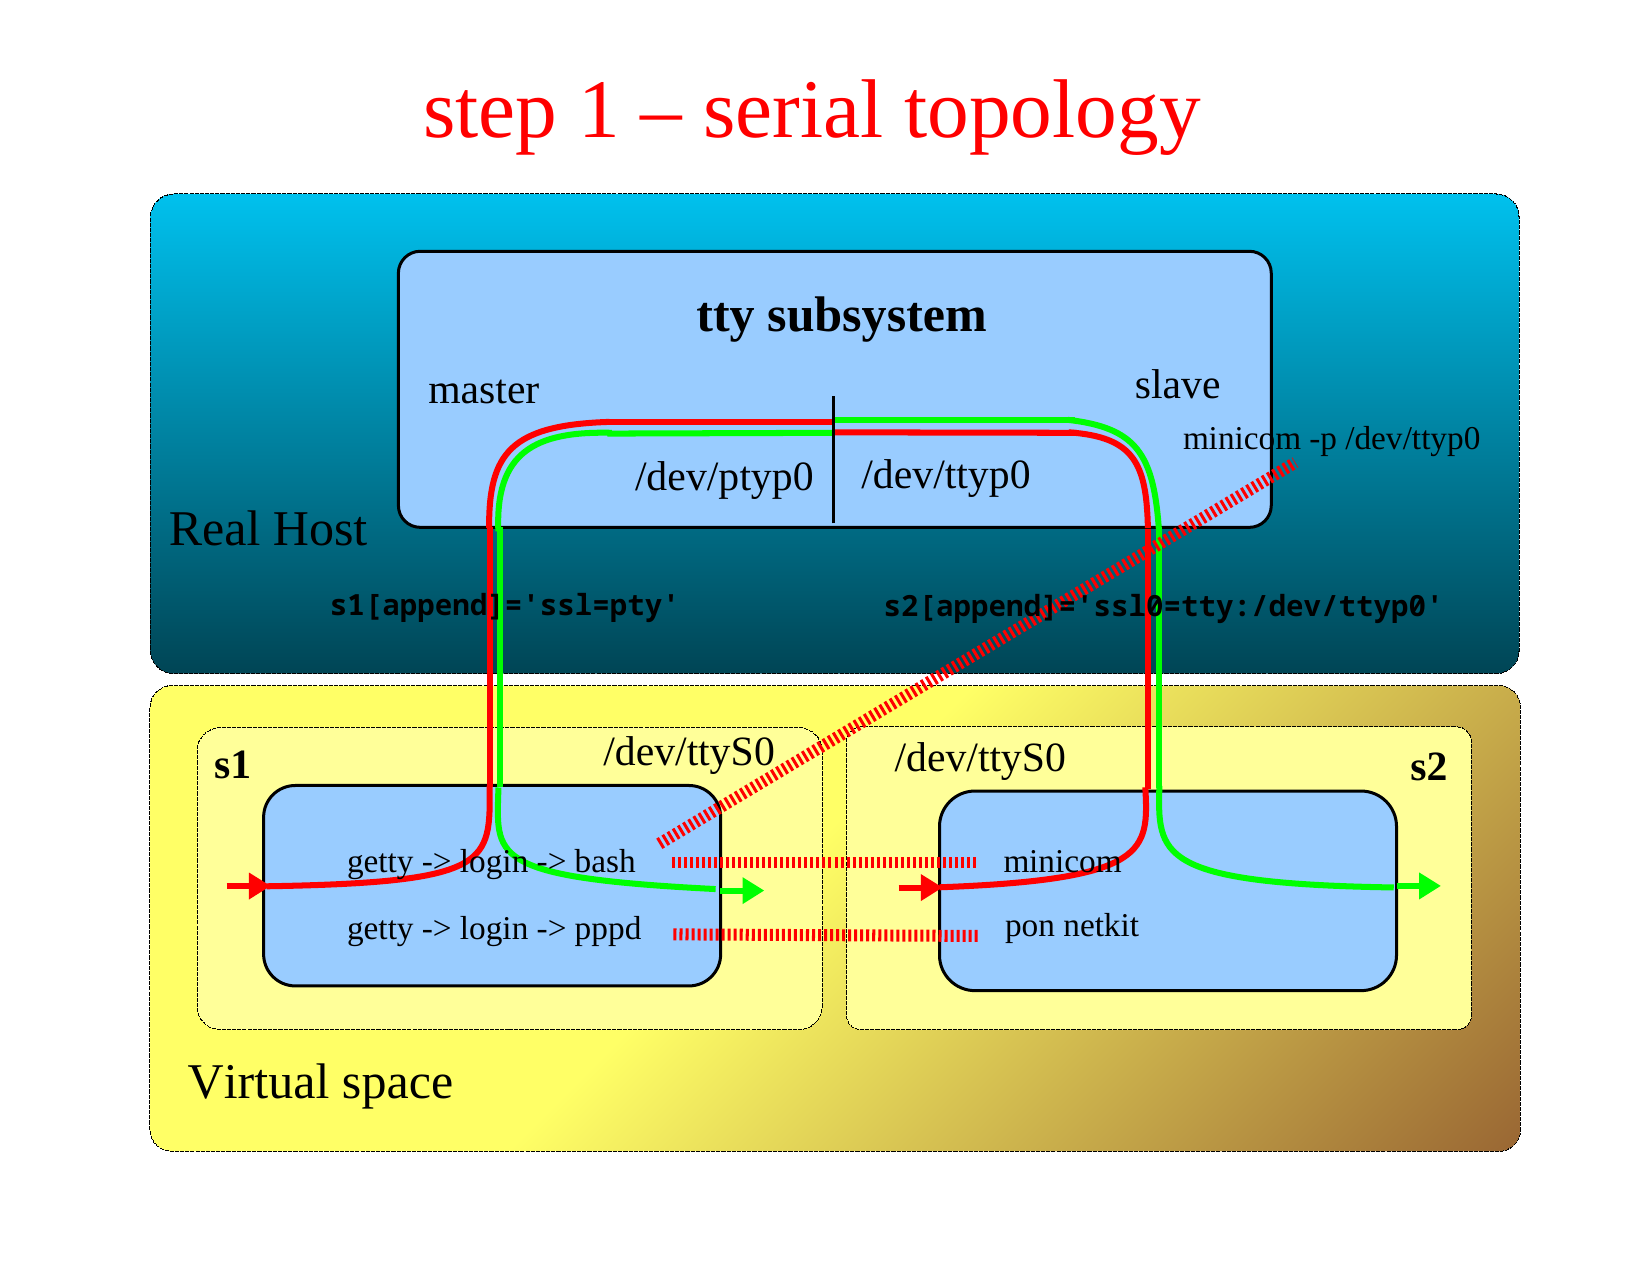

step 1 – serial topology
tty subsystem
slave
master
minicom -p /dev/ttyp0
/dev/ttyp0
/dev/ptyp0
Real Host
s1[append]='ssl=pty'
s2[append]='ssl0=tty:/dev/ttyp0'
/dev/ttyS0
/dev/ttyS0
s1
s2
getty -> login -> bash
minicom
pon netkit
getty -> login -> pppd
Virtual space